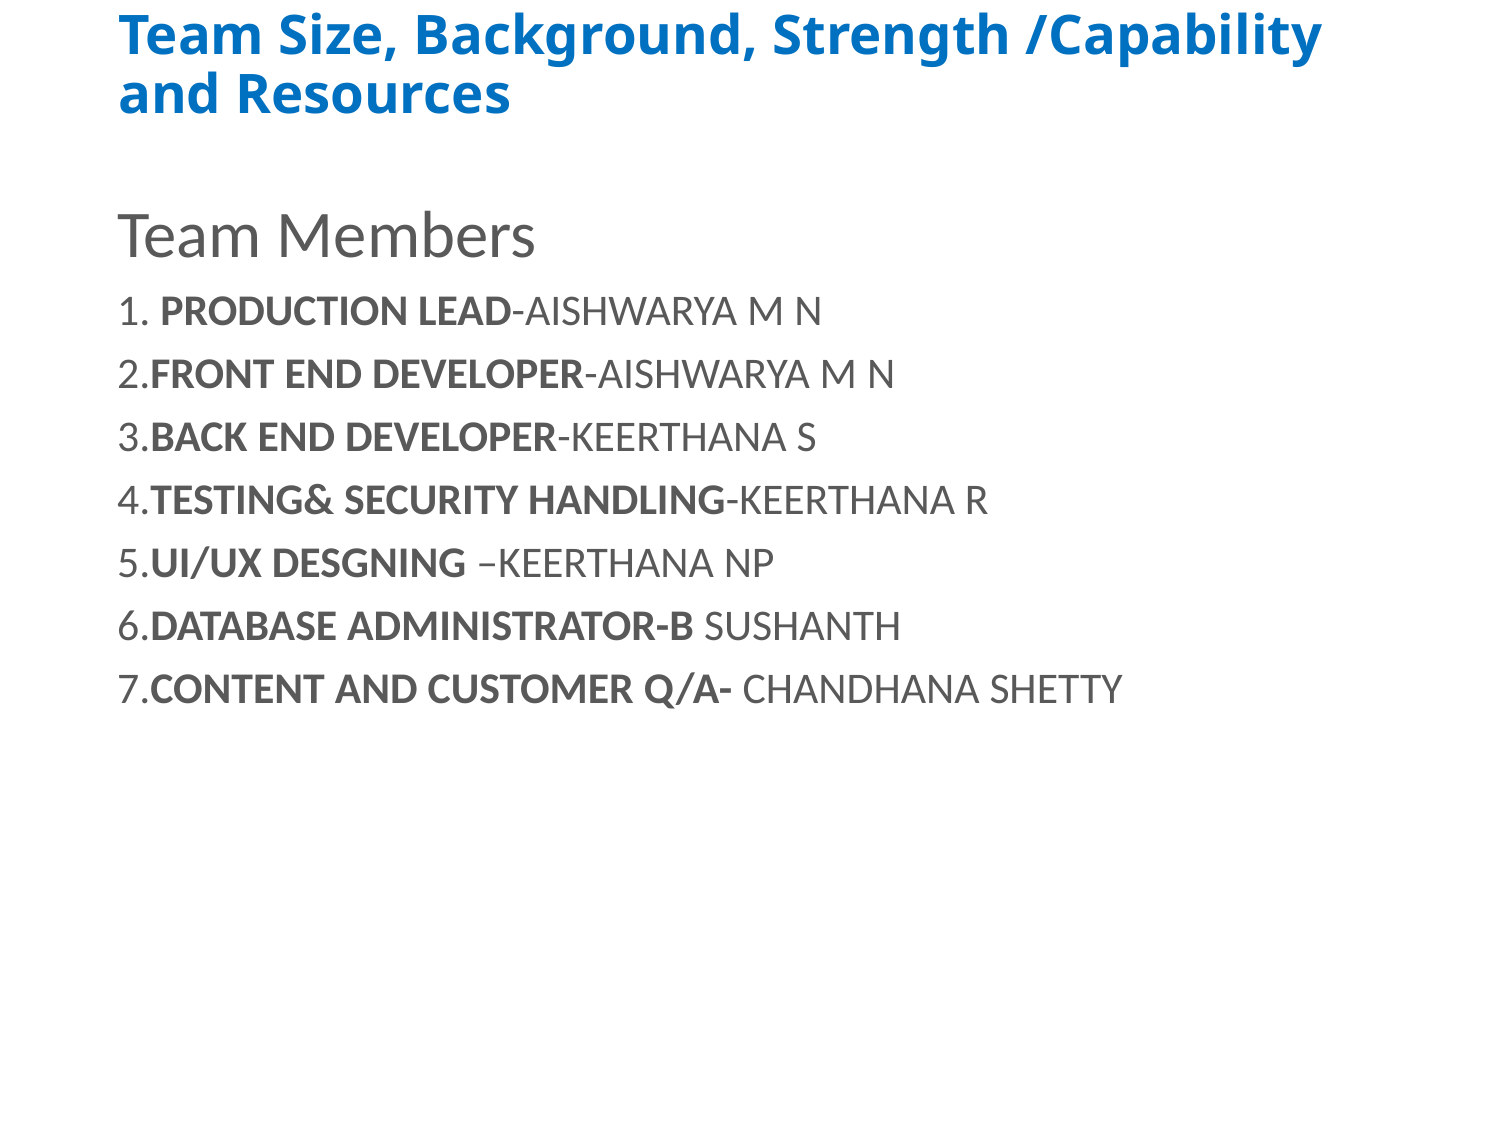

# Team Size, Background, Strength /Capability and Resources
Team Members
1. PRODUCTION LEAD-AISHWARYA M N
2.FRONT END DEVELOPER-AISHWARYA M N
3.BACK END DEVELOPER-KEERTHANA S
4.TESTING& SECURITY HANDLING-KEERTHANA R
5.UI/UX DESGNING –KEERTHANA NP
6.DATABASE ADMINISTRATOR-B SUSHANTH
7.CONTENT AND CUSTOMER Q/A- CHANDHANA SHETTY